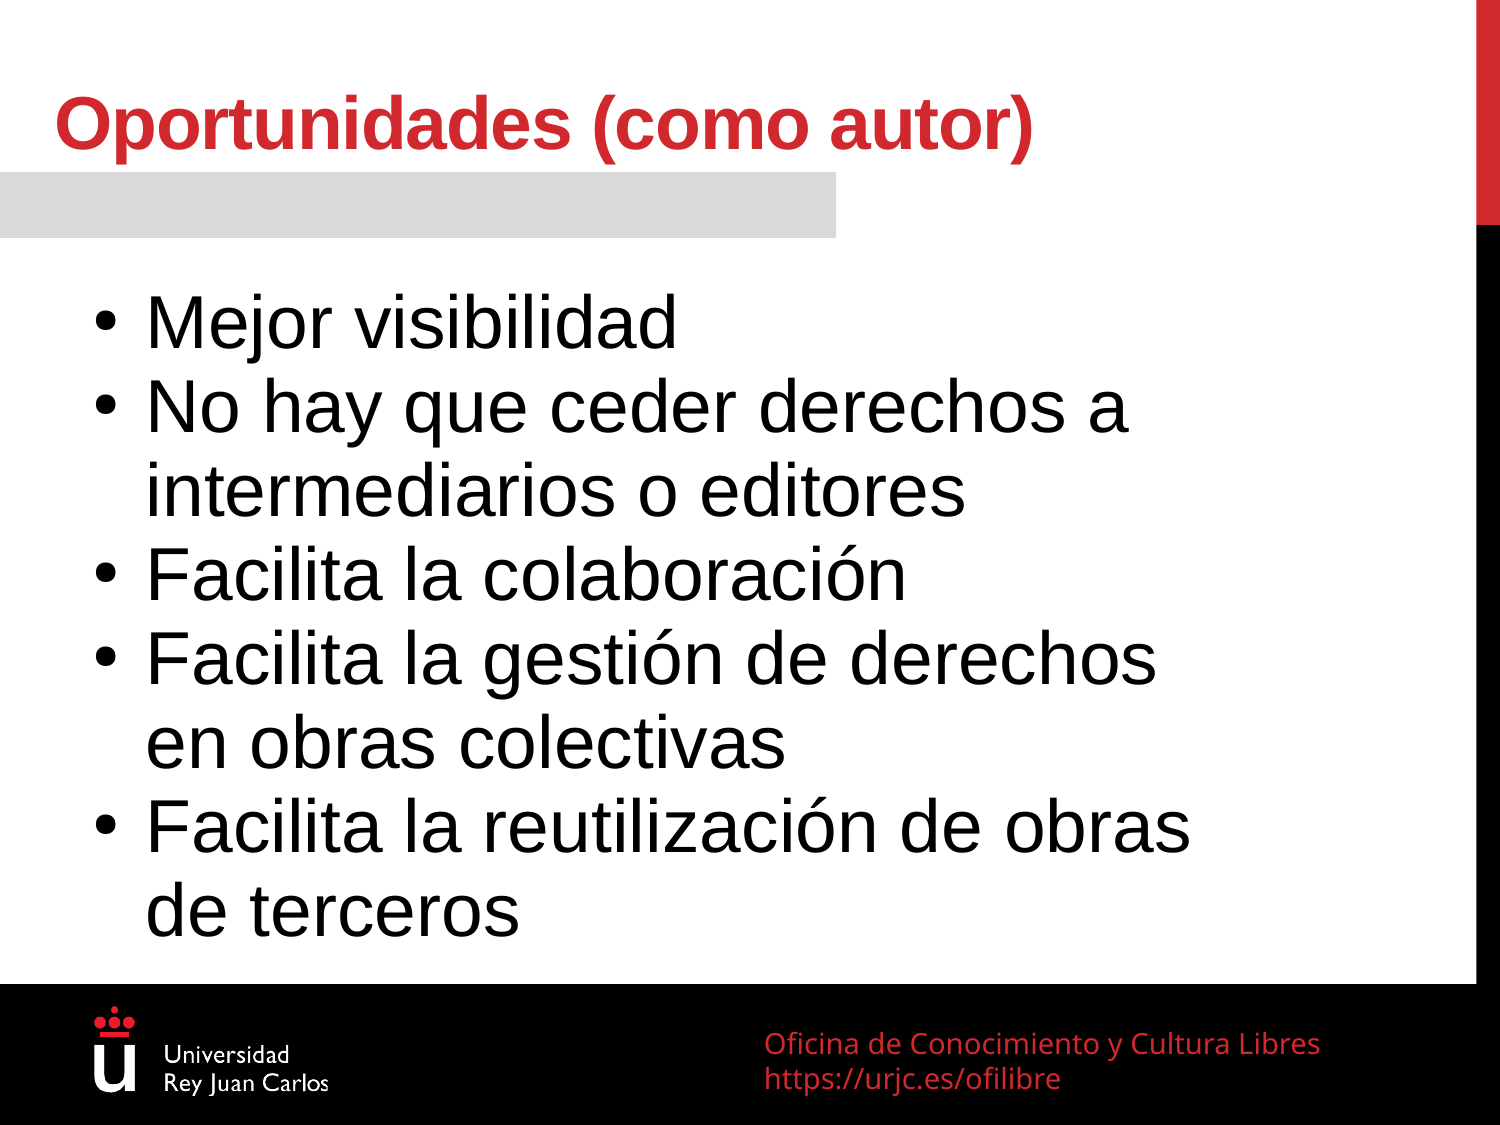

Oportunidades (como autor)
#
Mejor visibilidad
No hay que ceder derechos a intermediarios o editores
Facilita la colaboración
Facilita la gestión de derechos en obras colectivas
Facilita la reutilización de obras de terceros
Oficina de Conocimiento y Cultura Libres
https://urjc.es/ofilibre